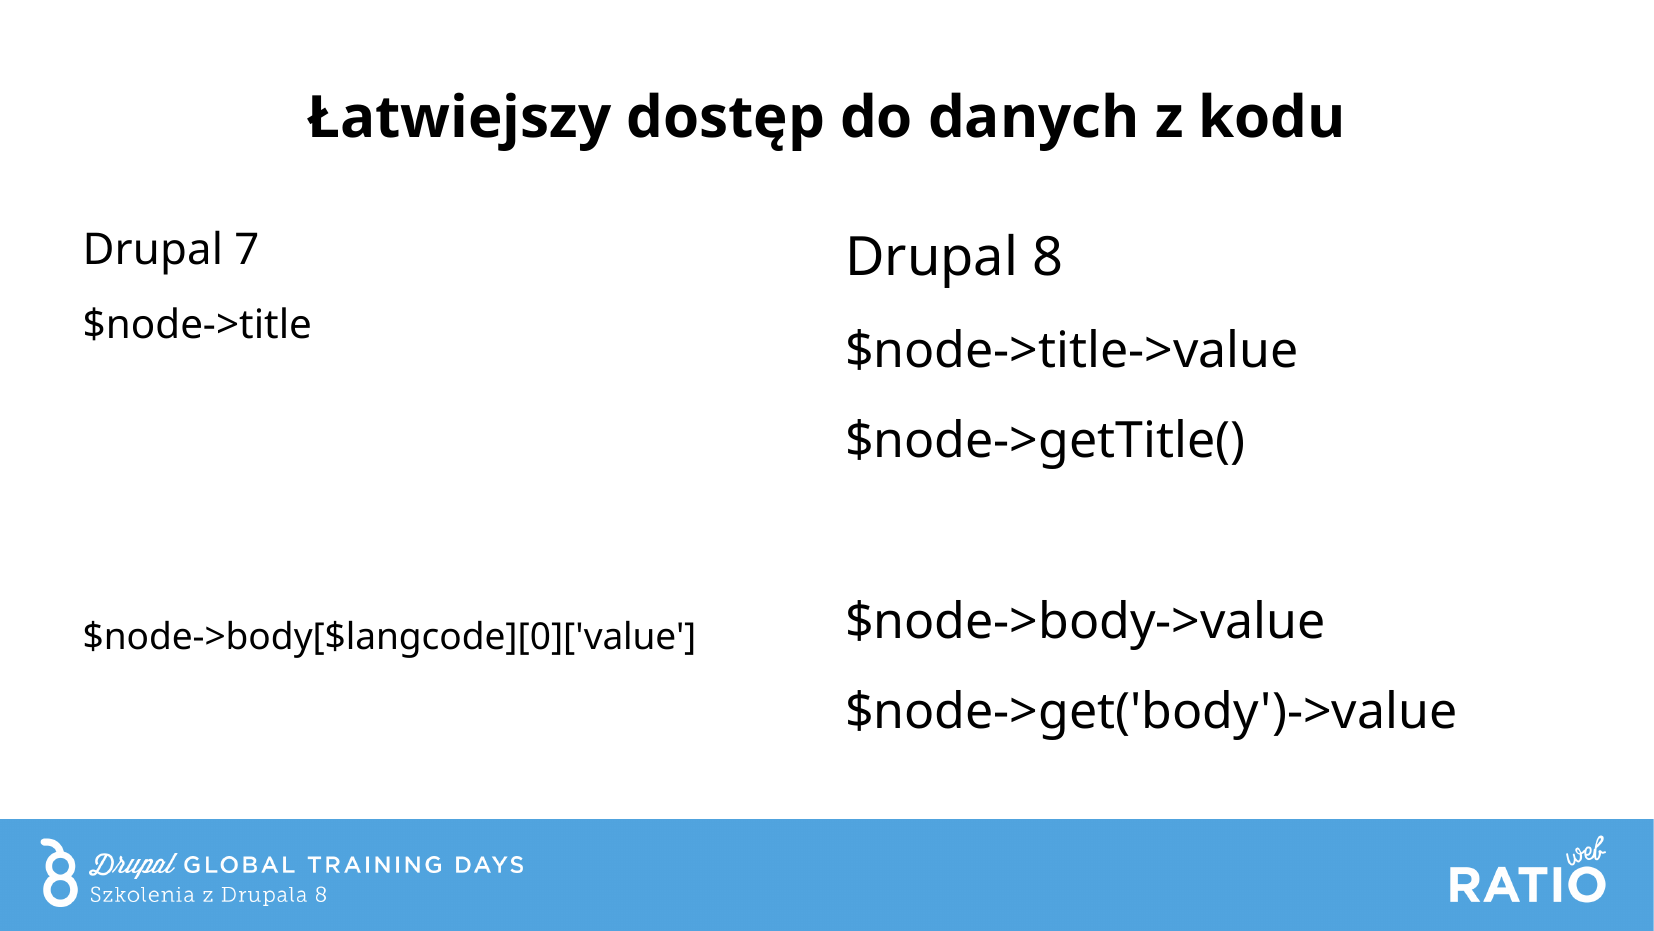

# Łatwiejszy dostęp do danych z kodu
Drupal 7
$node->title
$node->body[$langcode][0]['value']
Drupal 8
$node->title->value
$node->getTitle()
$node->body->value
$node->get('body')->value